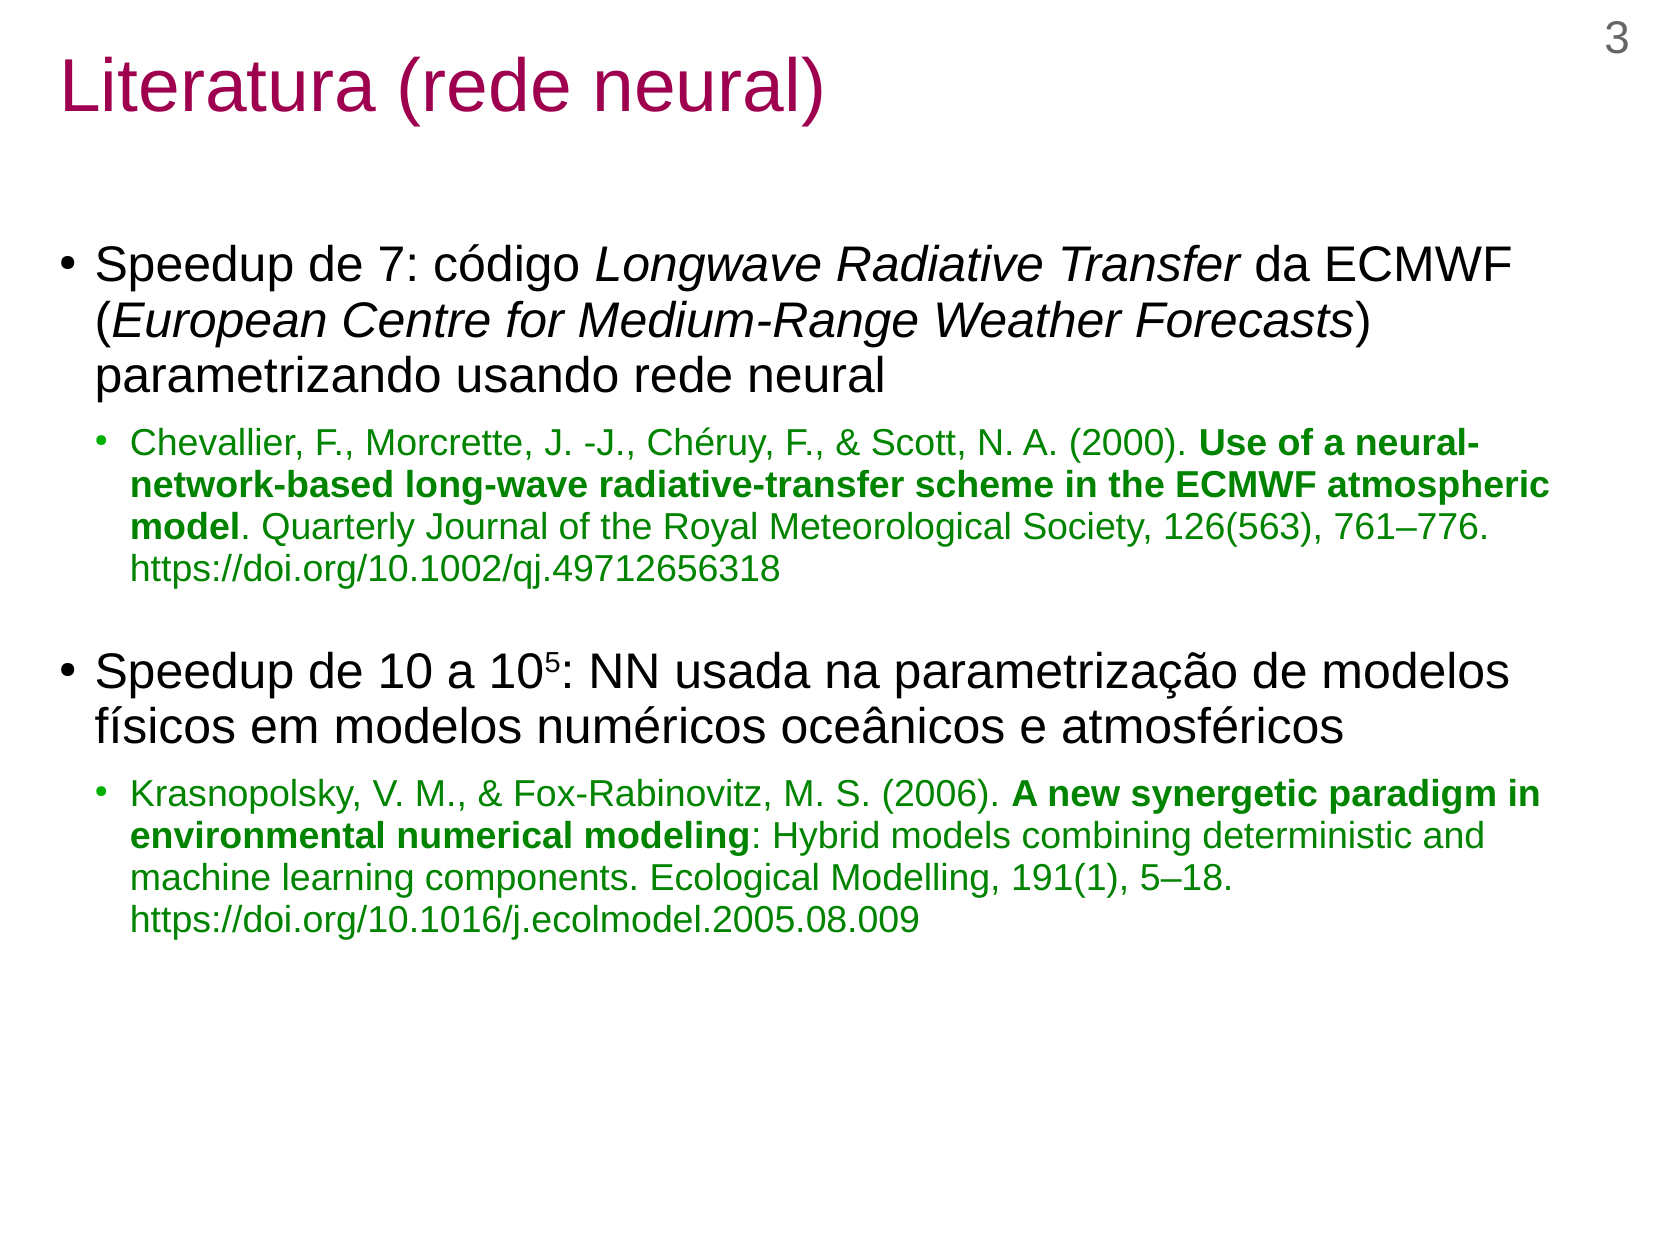

3
# Literatura (rede neural)
Speedup de 7: código Longwave Radiative Transfer da ECMWF (European Centre for Medium-Range Weather Forecasts) parametrizando usando rede neural
Chevallier, F., Morcrette, J. ‐J., Chéruy, F., & Scott, N. A. (2000). Use of a neural‐network‐based long‐wave radiative‐transfer scheme in the ECMWF atmospheric model. Quarterly Journal of the Royal Meteorological Society, 126(563), 761–776. https://doi.org/10.1002/qj.49712656318
Speedup de 10 a 105: NN usada na parametrização de modelos físicos em modelos numéricos oceânicos e atmosféricos
Krasnopolsky, V. M., & Fox-Rabinovitz, M. S. (2006). A new synergetic paradigm in environmental numerical modeling: Hybrid models combining deterministic and machine learning components. Ecological Modelling, 191(1), 5–18. https://doi.org/10.1016/j.ecolmodel.2005.08.009